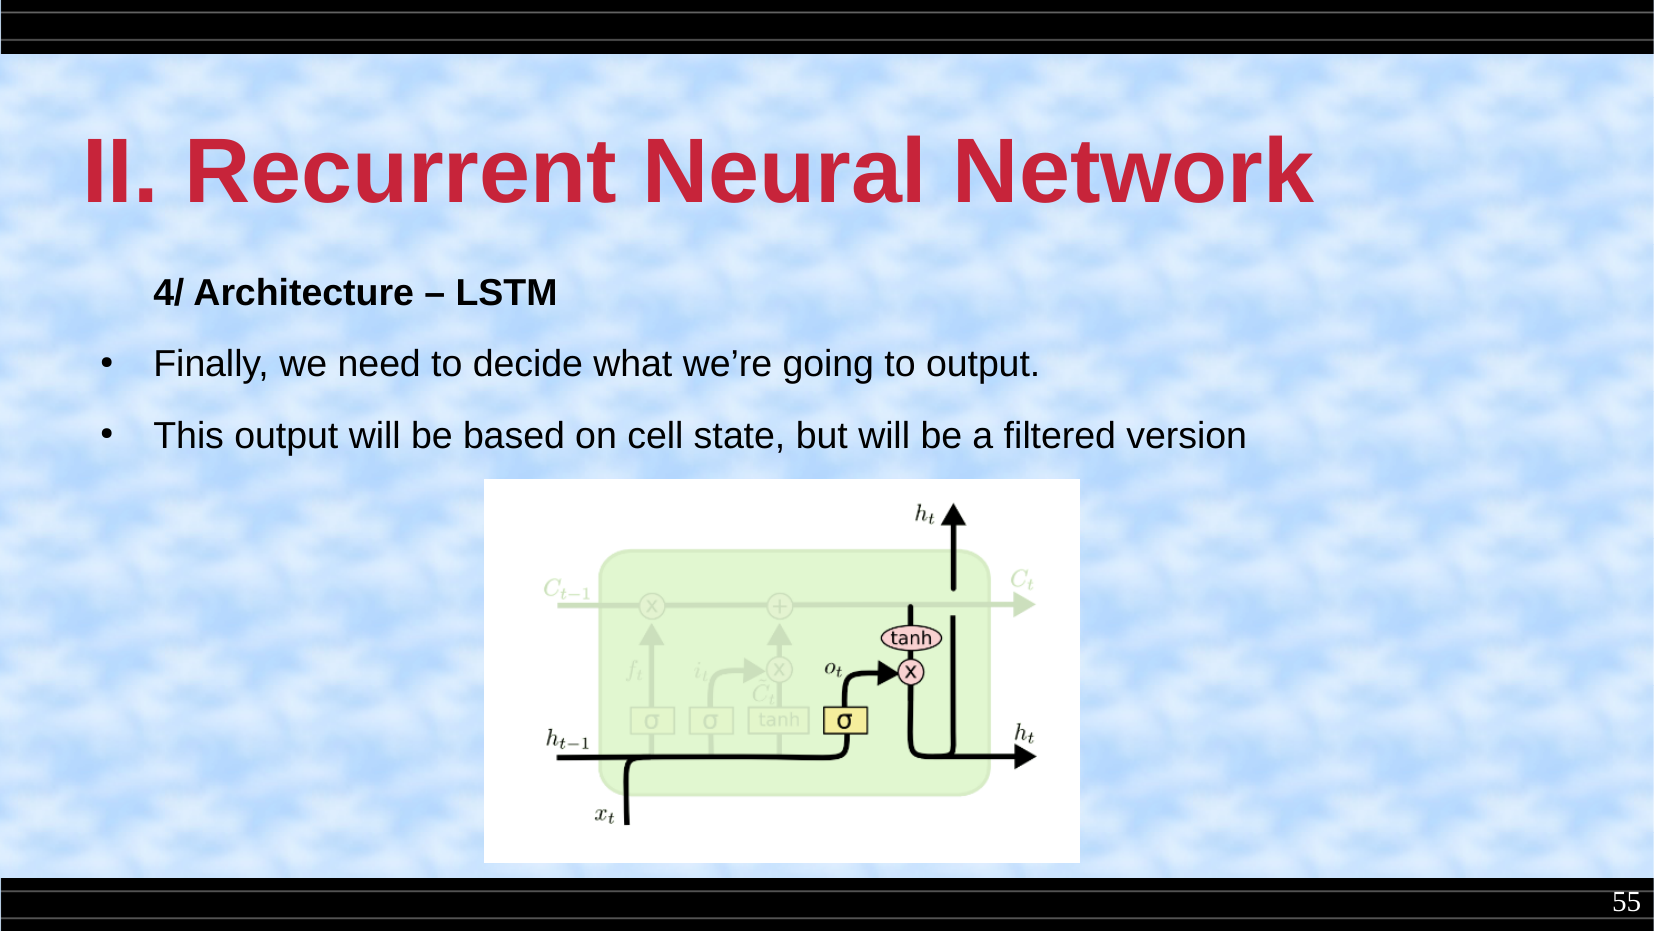

# II. Recurrent Neural Network
4/ Architecture – LSTM
Finally, we need to decide what we’re going to output.
This output will be based on cell state, but will be a filtered version